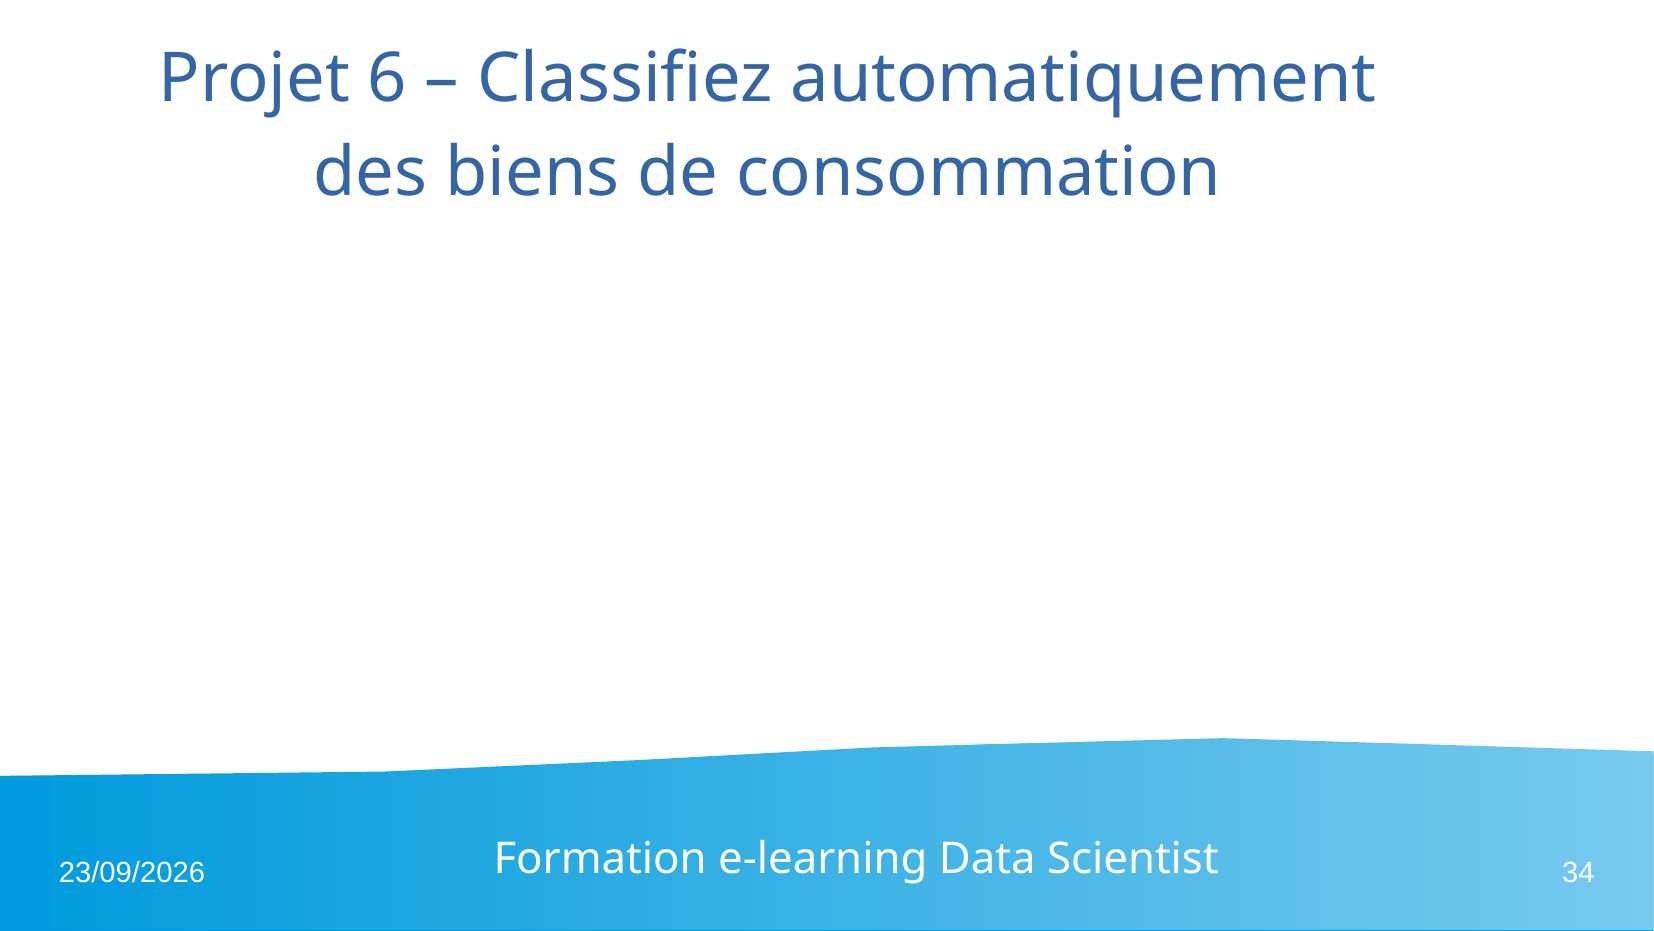

Projet 6 – Classifiez automatiquement
des biens de consommation
# Formation e-learning Data Scientist